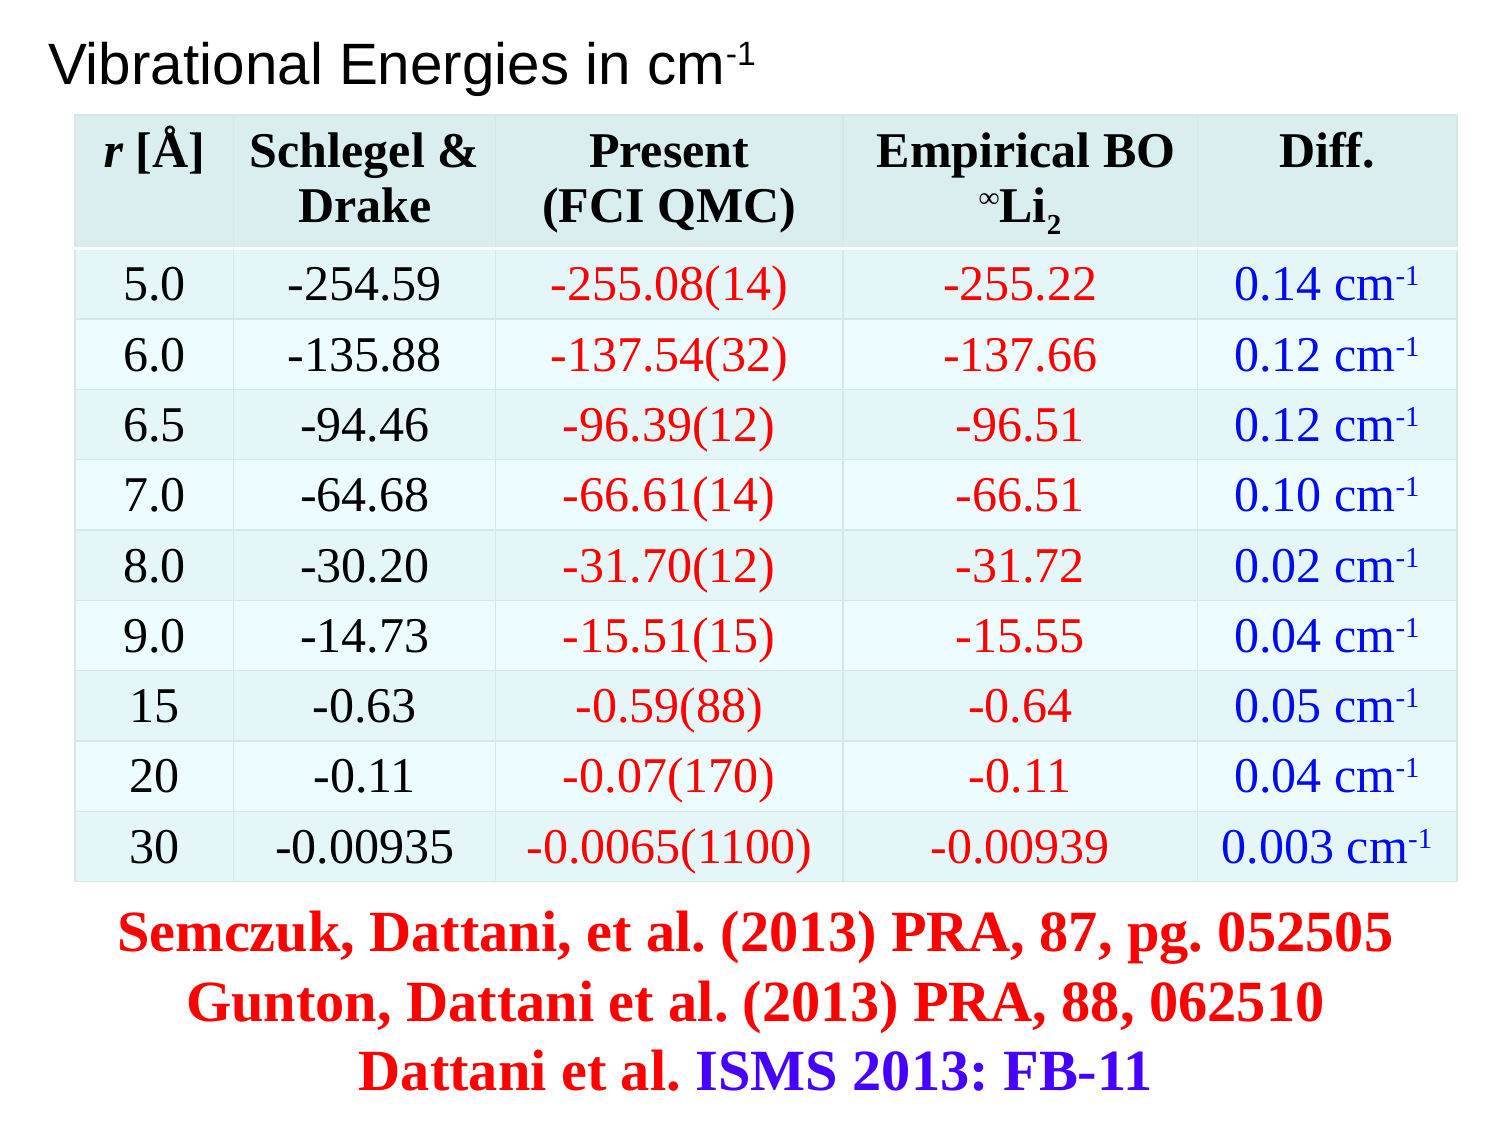

Vibrational Energies in cm-1
| r [Å] | Schlegel & Drake | Present (FCI QMC) | Empirical BO ∞Li2 | Diff. |
| --- | --- | --- | --- | --- |
| 5.0 | -254.59 | -255.08(14) | -255.22 | 0.14 cm-1 |
| 6.0 | -135.88 | -137.54(32) | -137.66 | 0.12 cm-1 |
| 6.5 | -94.46 | -96.39(12) | -96.51 | 0.12 cm-1 |
| 7.0 | -64.68 | -66.61(14) | -66.51 | 0.10 cm-1 |
| 8.0 | -30.20 | -31.70(12) | -31.72 | 0.02 cm-1 |
| 9.0 | -14.73 | -15.51(15) | -15.55 | 0.04 cm-1 |
| 15 | -0.63 | -0.59(88) | -0.64 | 0.05 cm-1 |
| 20 | -0.11 | -0.07(170) | -0.11 | 0.04 cm-1 |
| 30 | -0.00935 | -0.0065(1100) | -0.00939 | 0.003 cm-1 |
Semczuk, Dattani, et al. (2013) PRA, 87, pg. 052505
Gunton, Dattani et al. (2013) PRA, 88, 062510
Dattani et al. ISMS 2013: FB-11